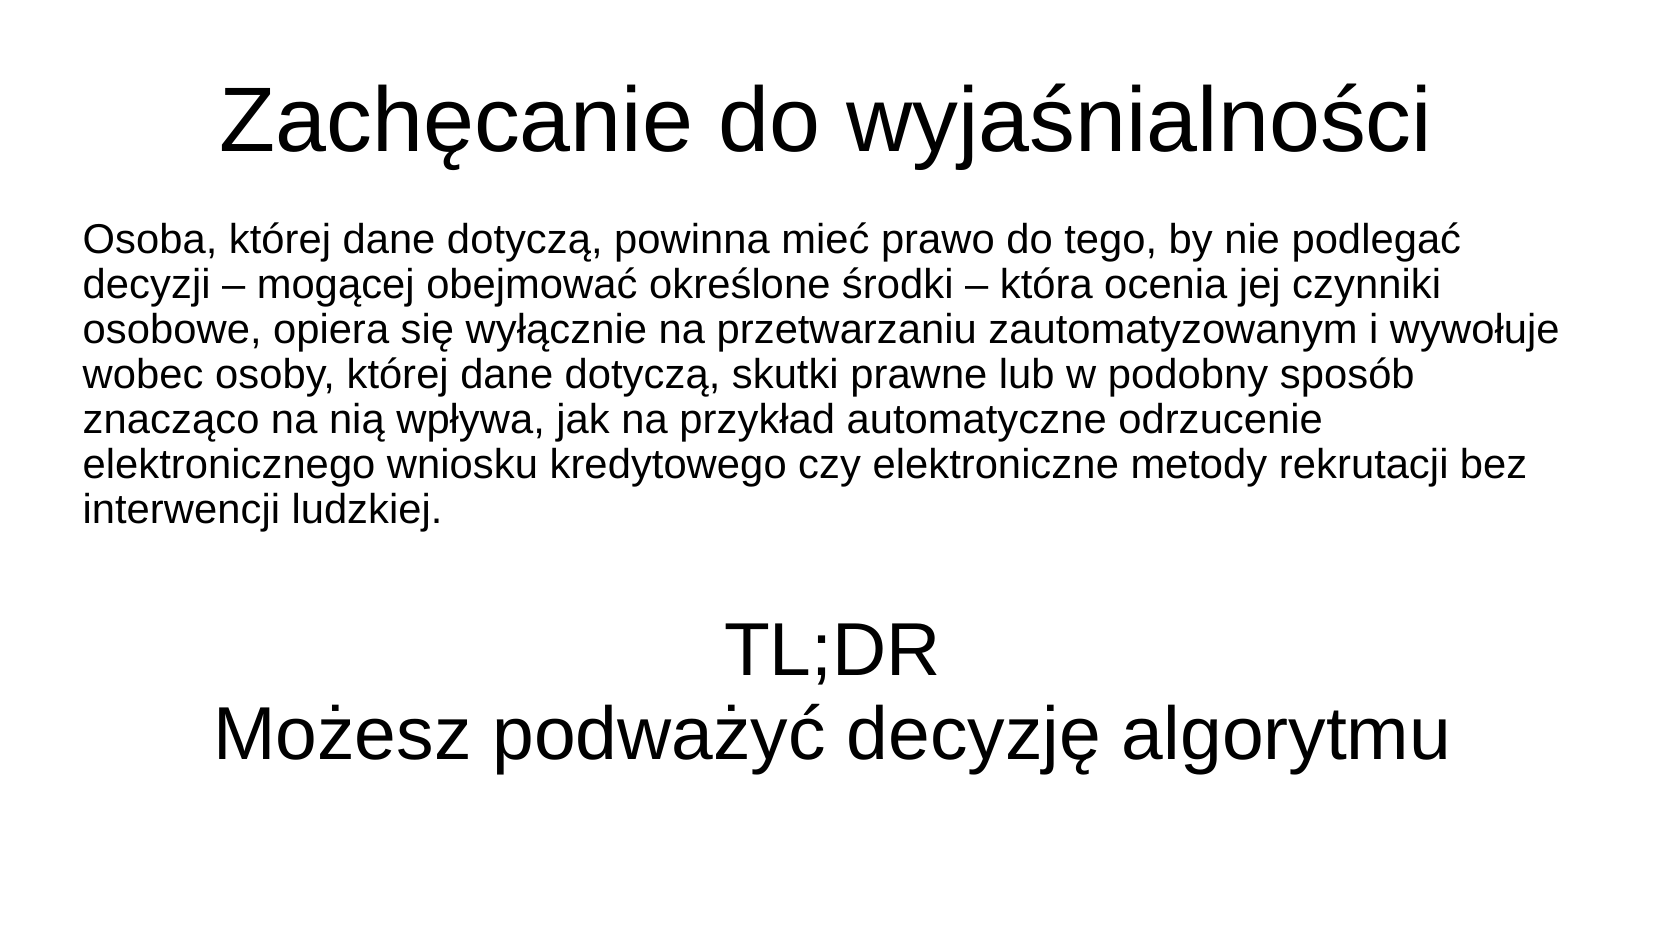

# Zachęcanie do wyjaśnialności
Osoba, której dane dotyczą, powinna mieć prawo do tego, by nie podlegać decyzji – mogącej obejmować określone środki – która ocenia jej czynniki osobowe, opiera się wyłącznie na przetwarzaniu zautomatyzowanym i wywołuje wobec osoby, której dane dotyczą, skutki prawne lub w podobny sposób znacząco na nią wpływa, jak na przykład automatyczne odrzucenie elektronicznego wniosku kredytowego czy elektroniczne metody rekrutacji bez interwencji ludzkiej.
TL;DR
Możesz podważyć decyzję algorytmu